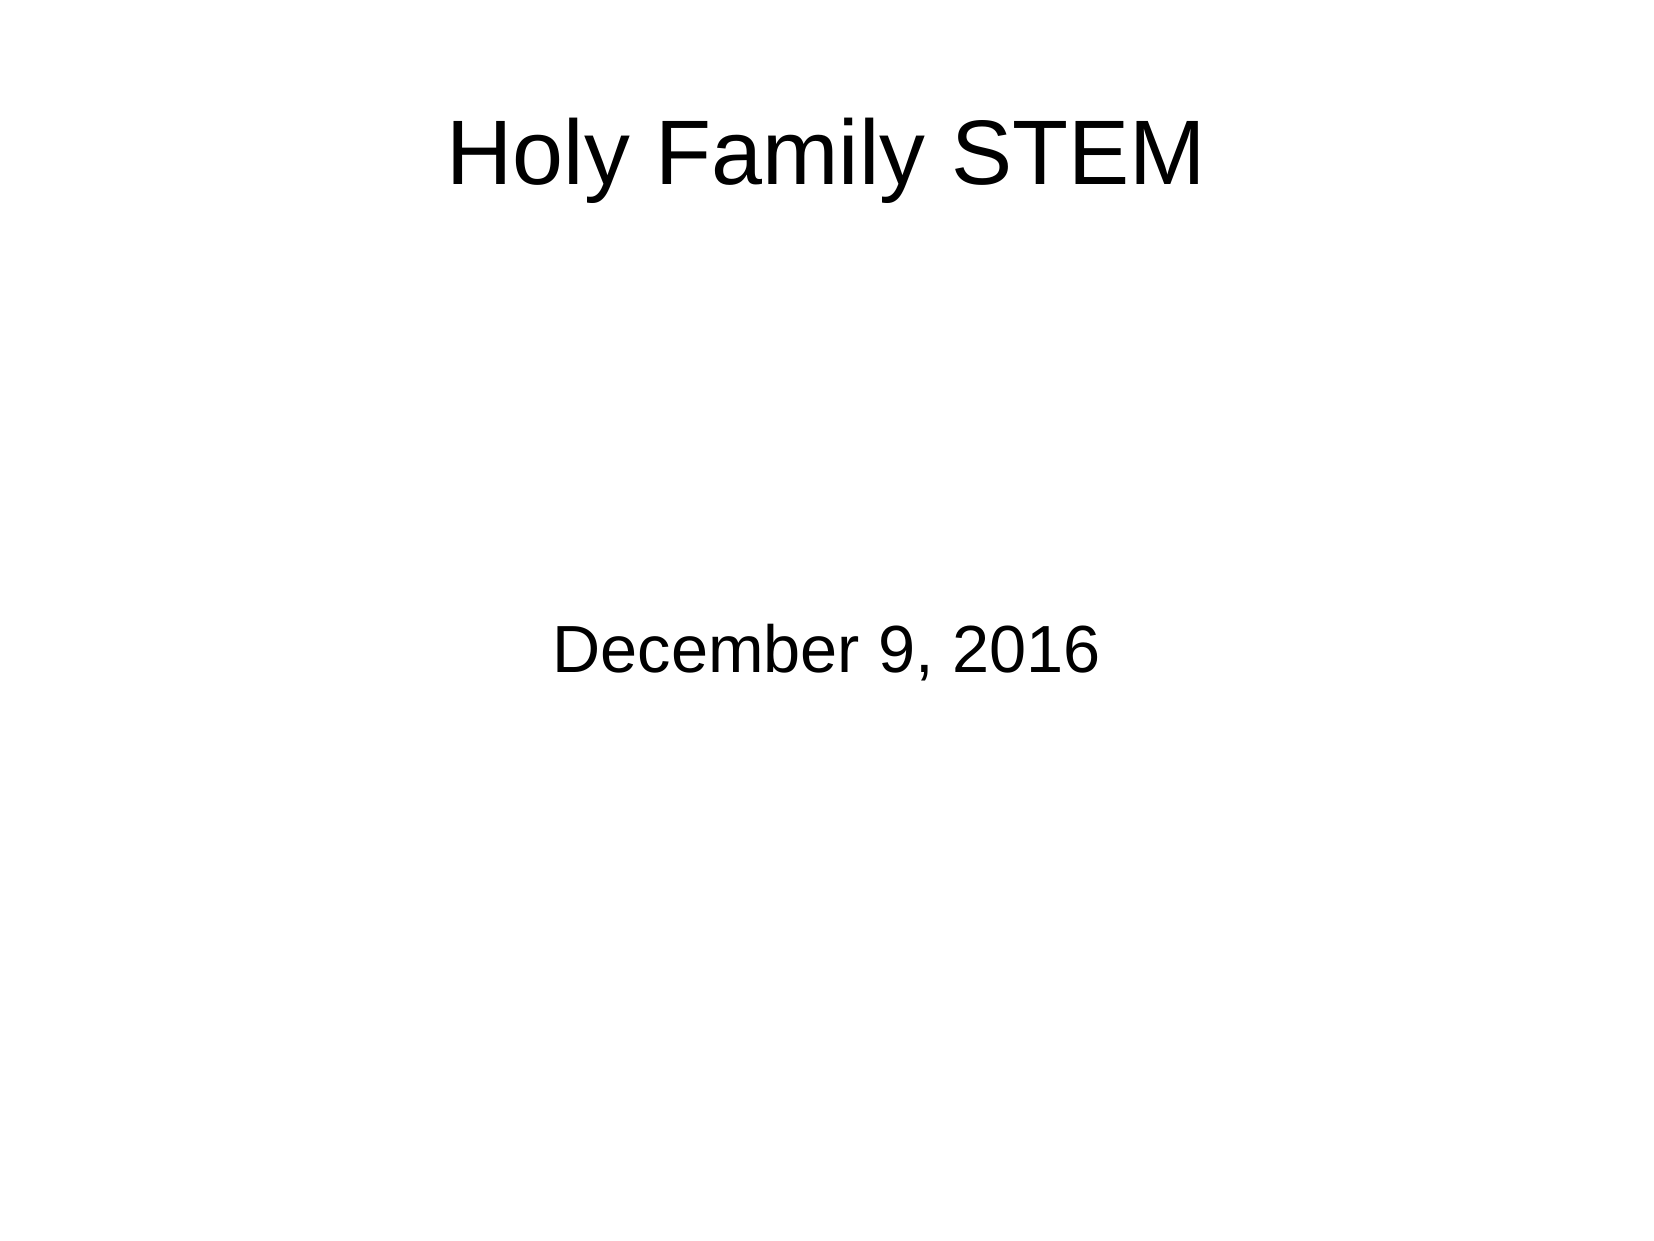

# Holy Family STEM
December 9, 2016